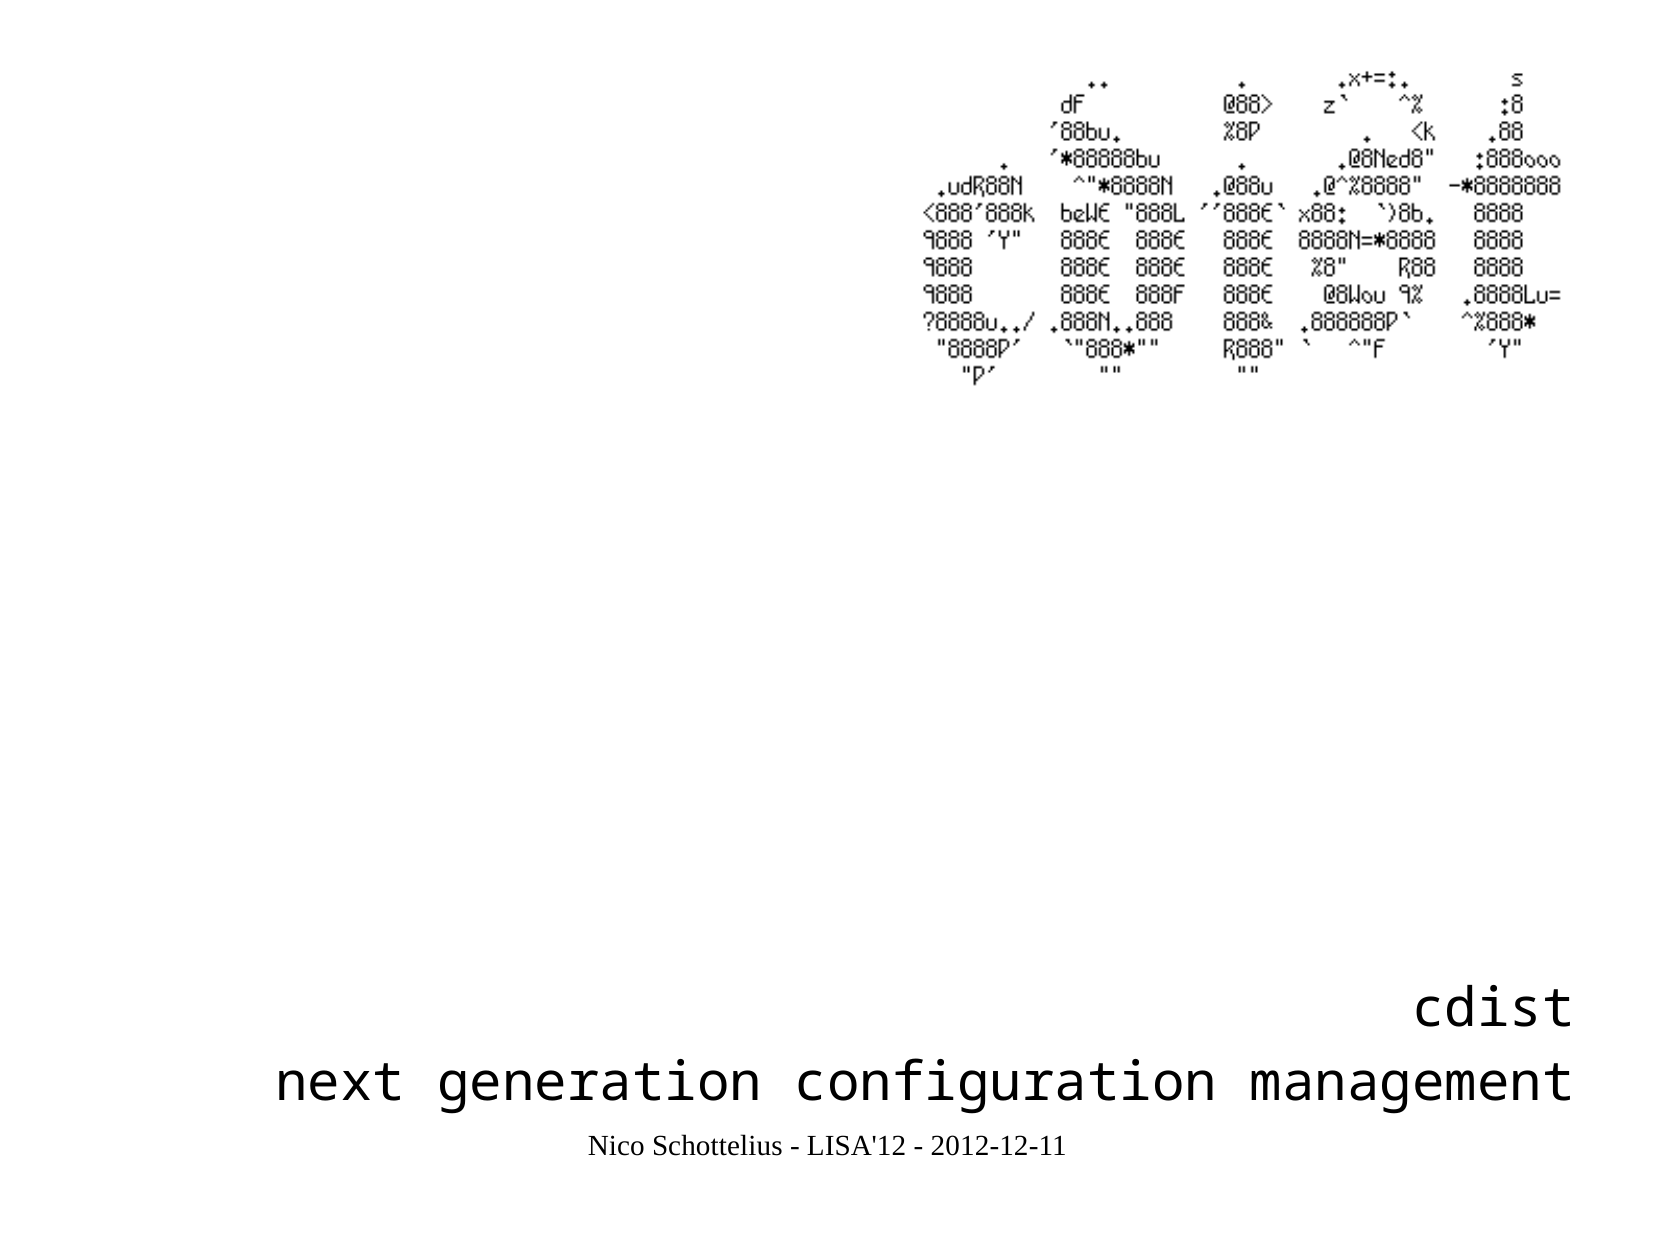

#
cdist
next generation configuration management
Nico Schottelius - LISA'12 - 2012-12-11